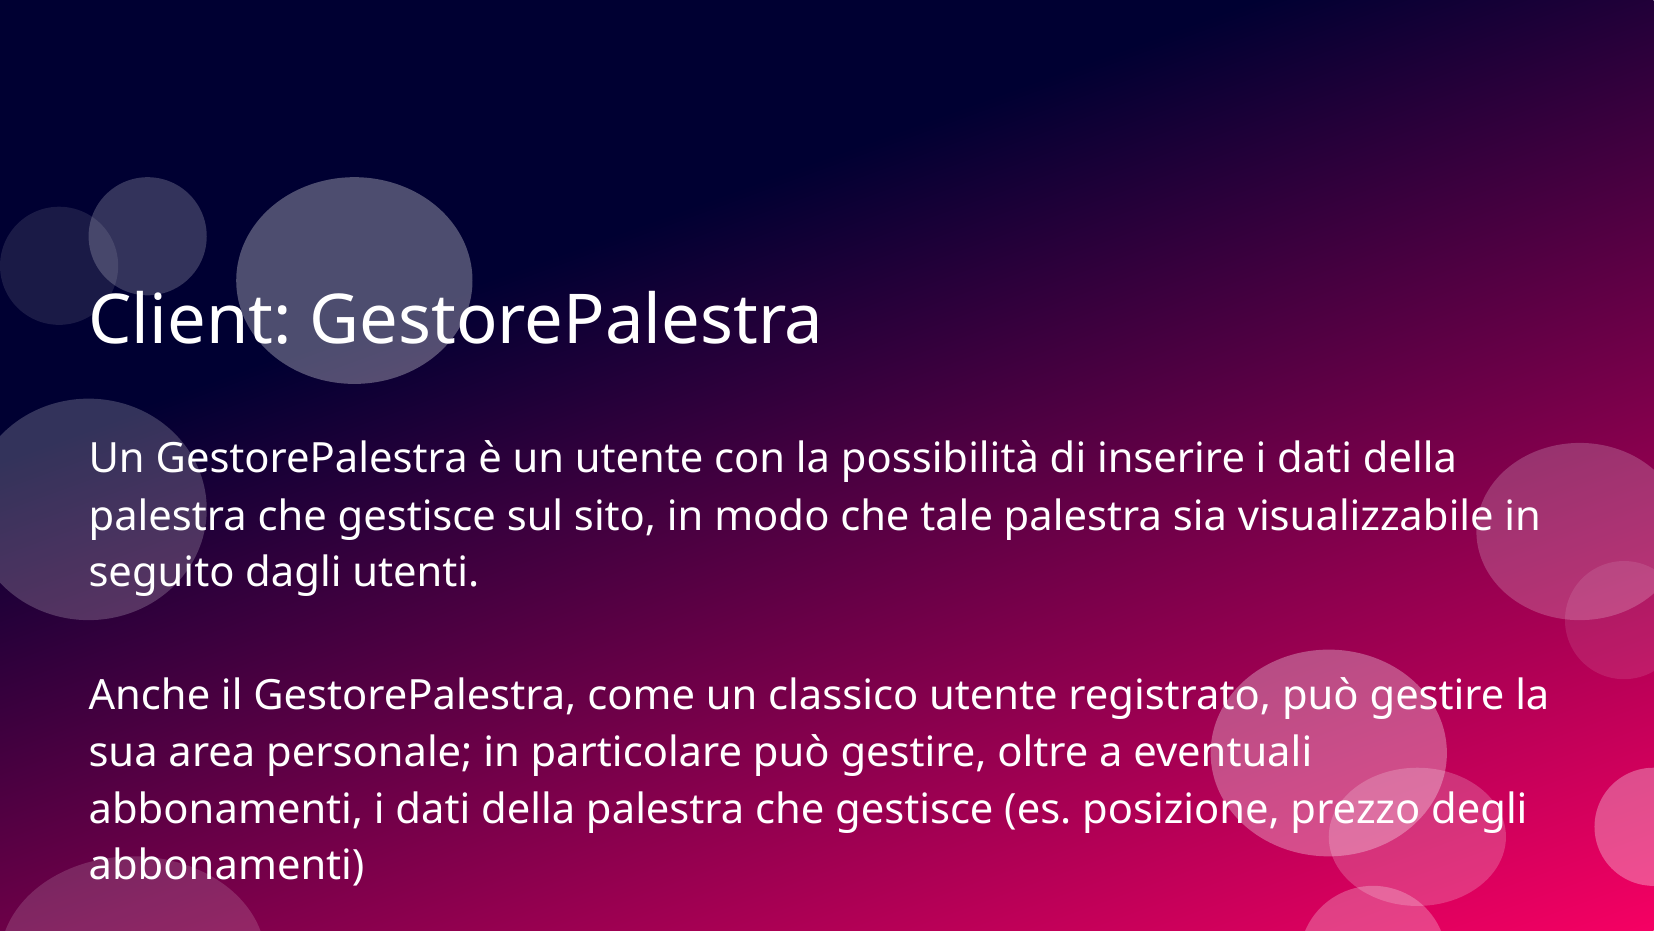

# Client: GestorePalestra
Un GestorePalestra è un utente con la possibilità di inserire i dati della palestra che gestisce sul sito, in modo che tale palestra sia visualizzabile in seguito dagli utenti.
Anche il GestorePalestra, come un classico utente registrato, può gestire la sua area personale; in particolare può gestire, oltre a eventuali abbonamenti, i dati della palestra che gestisce (es. posizione, prezzo degli abbonamenti)